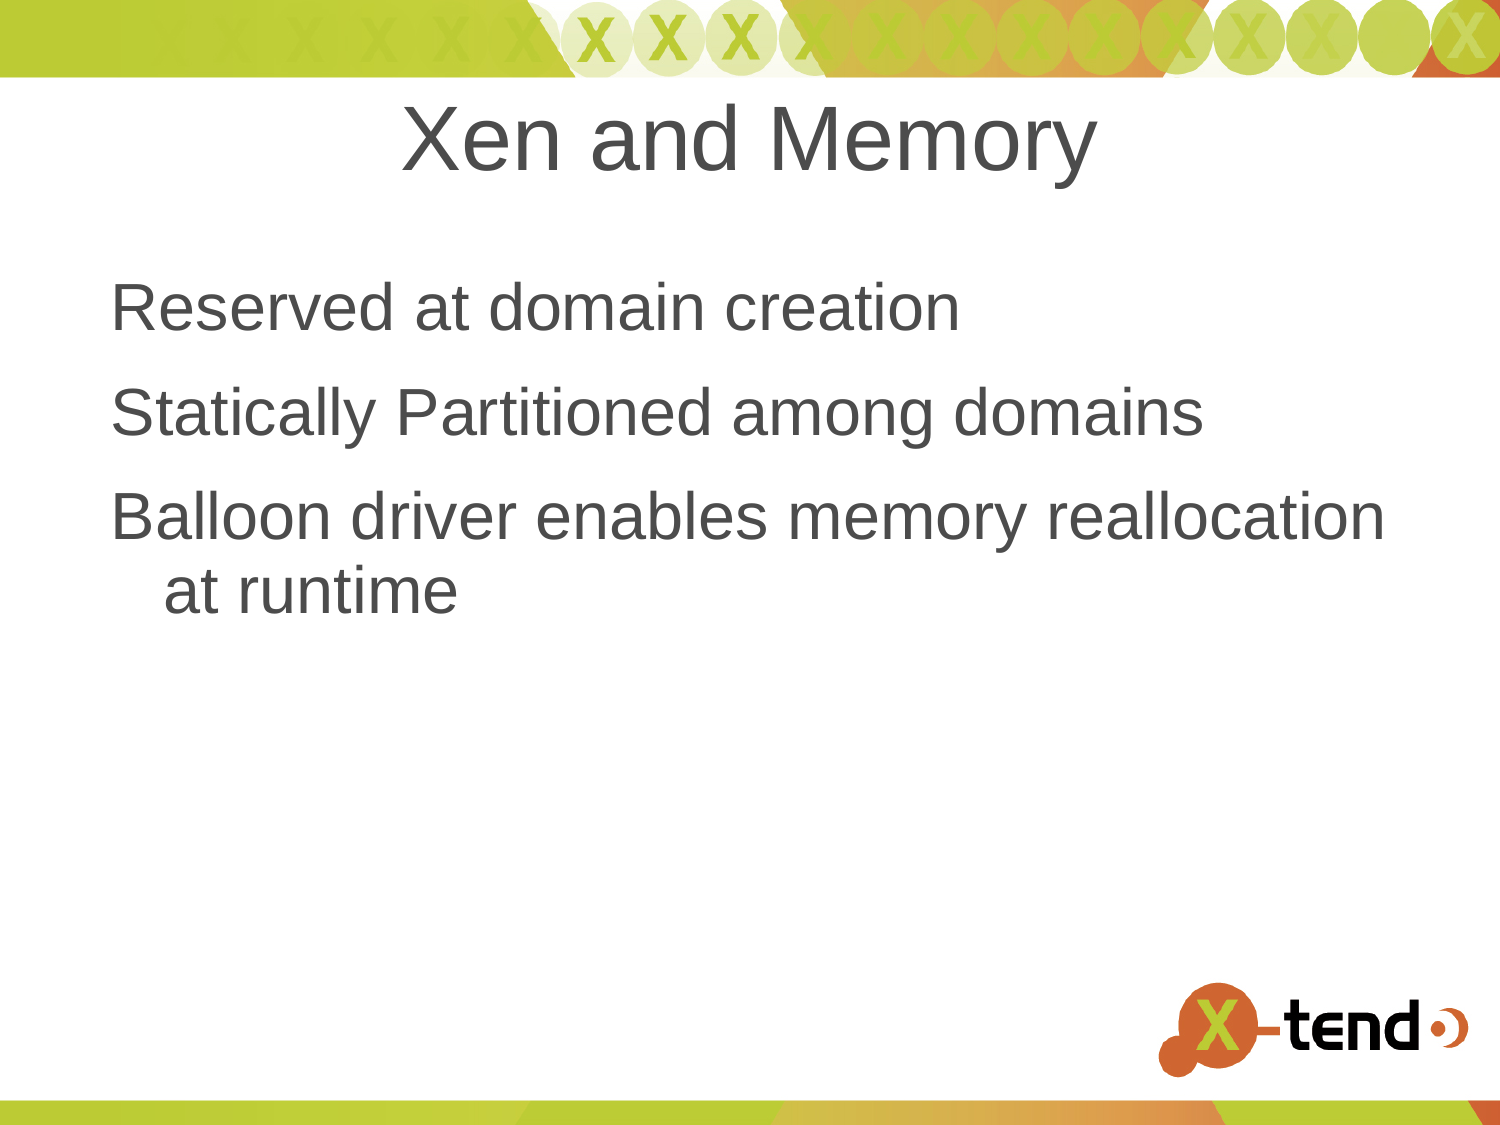

# Xen and Memory
Reserved at domain creation
Statically Partitioned among domains
Balloon driver enables memory reallocation at runtime